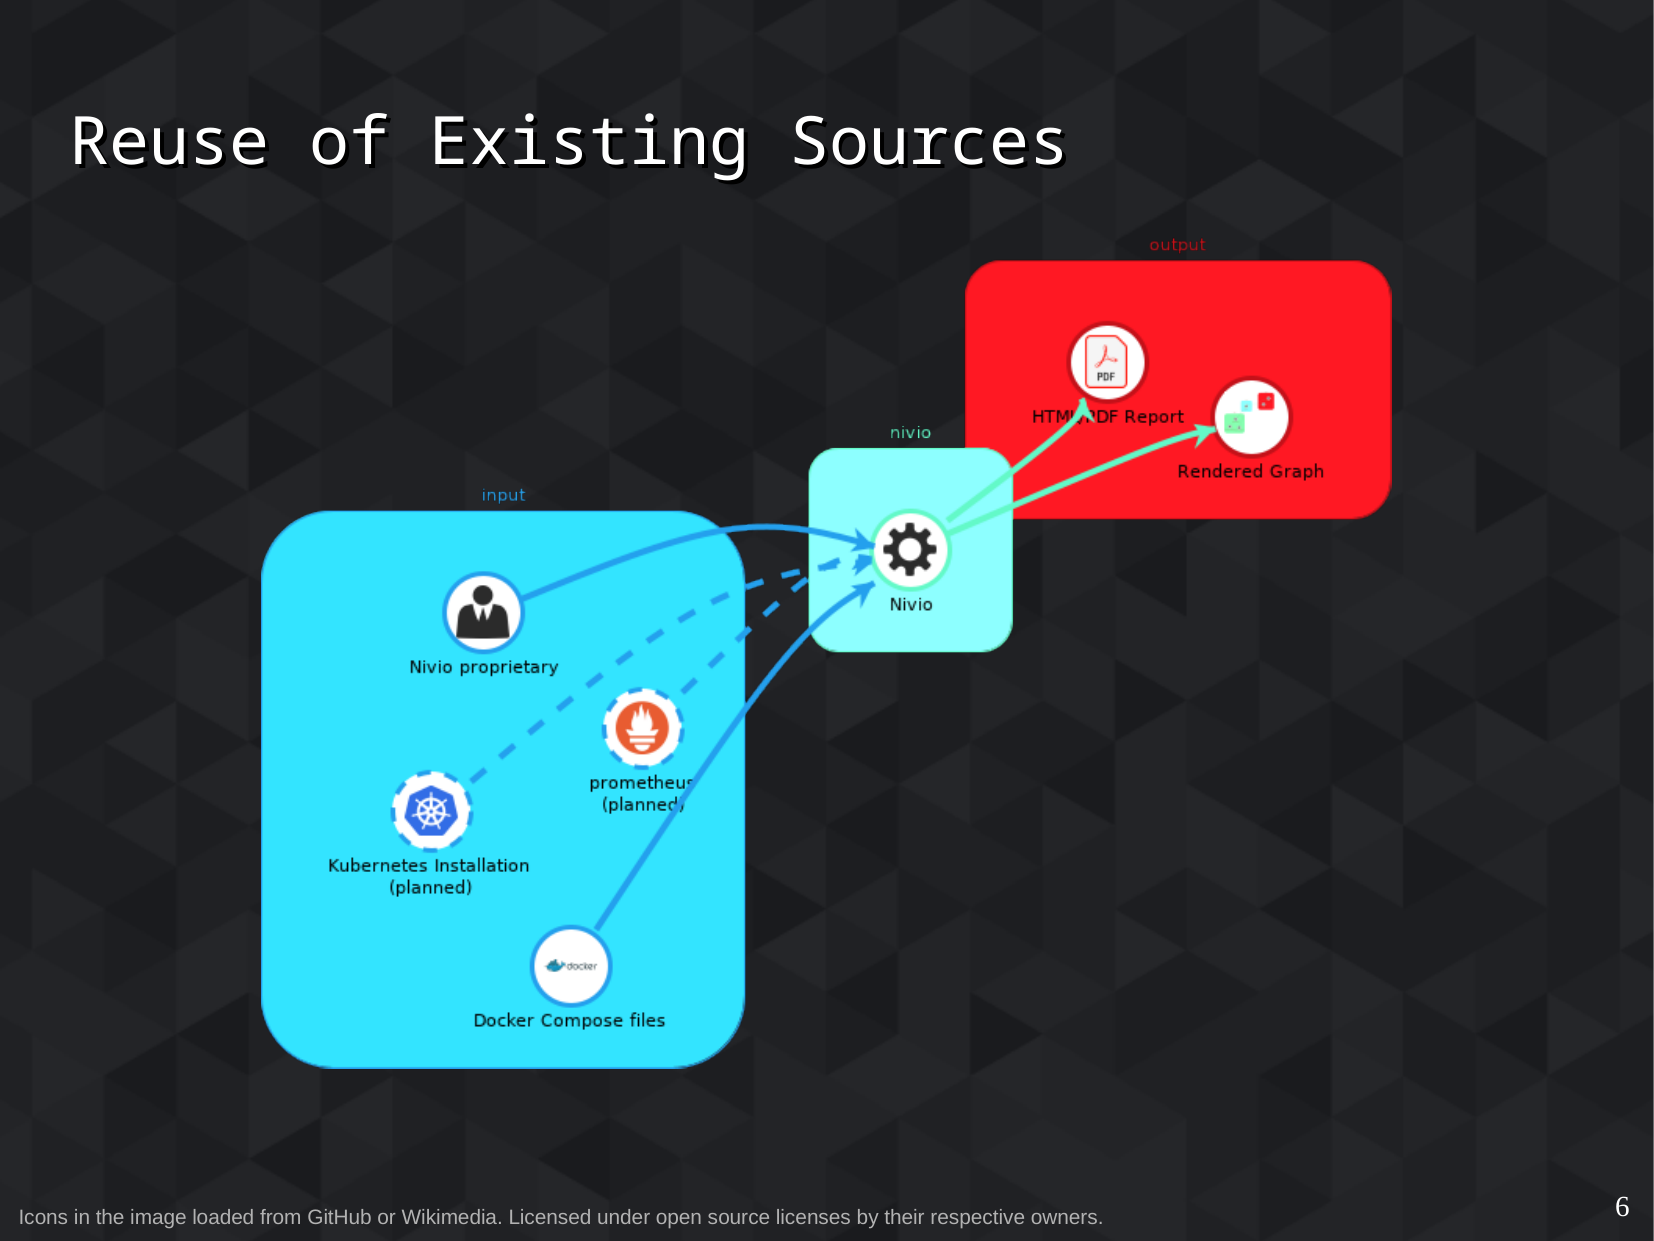

# Reuse of Existing Sources
6
Icons in the image loaded from GitHub or Wikimedia. Licensed under open source licenses by their respective owners.